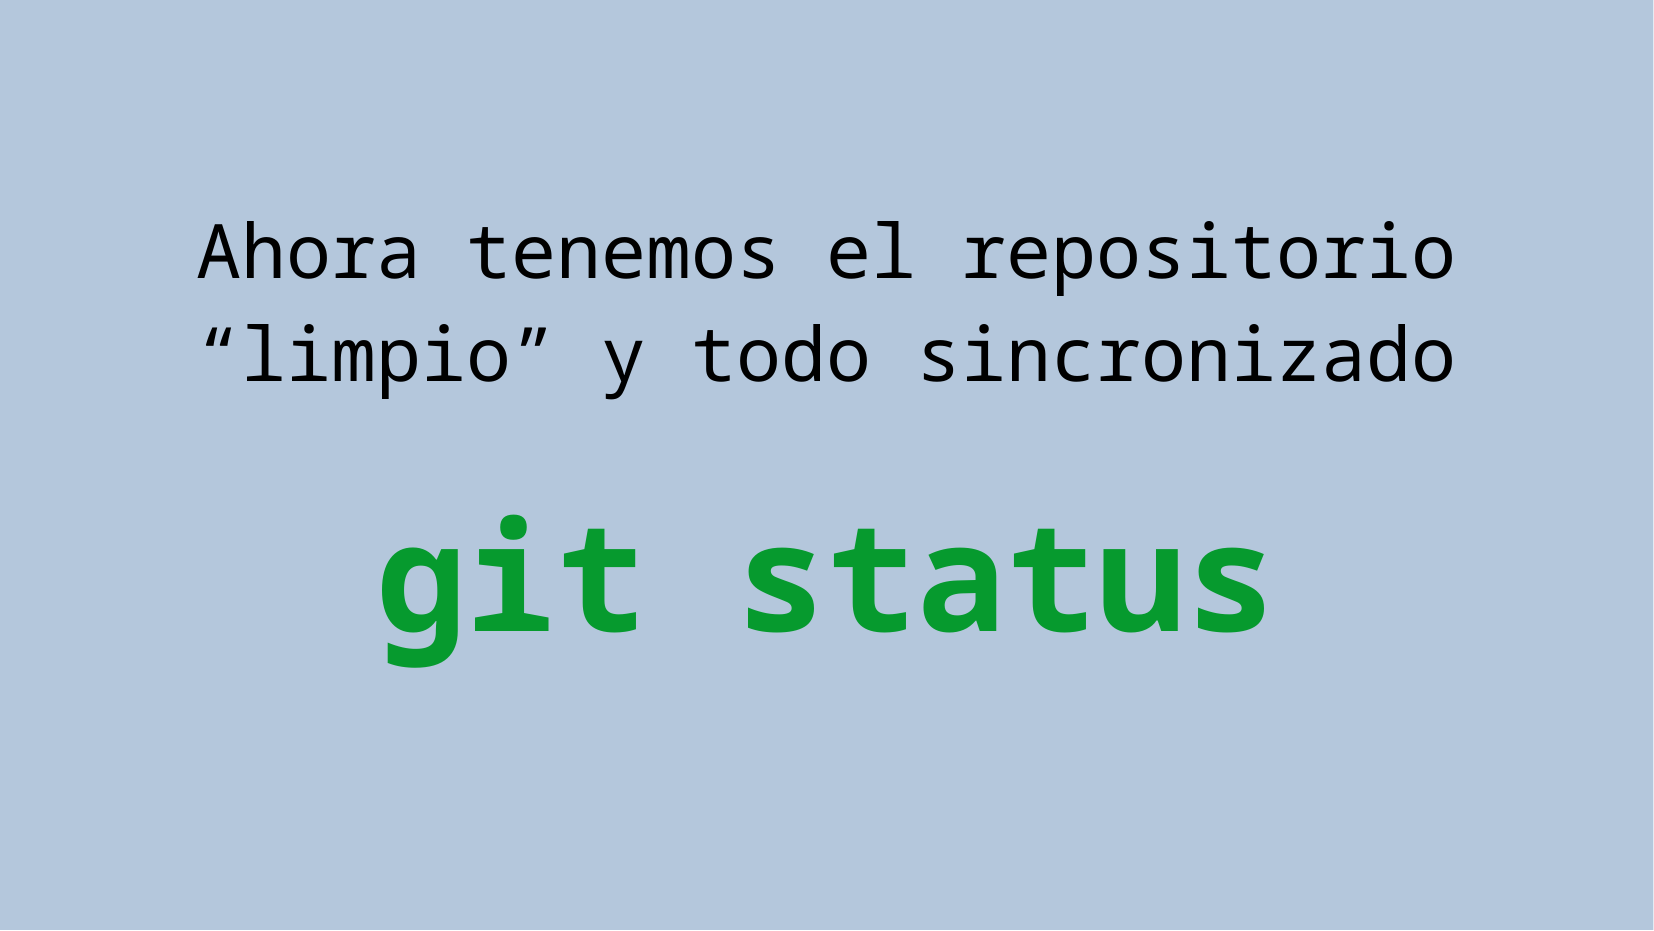

# Ahora tenemos el repositorio “limpio” y todo sincronizado
git status